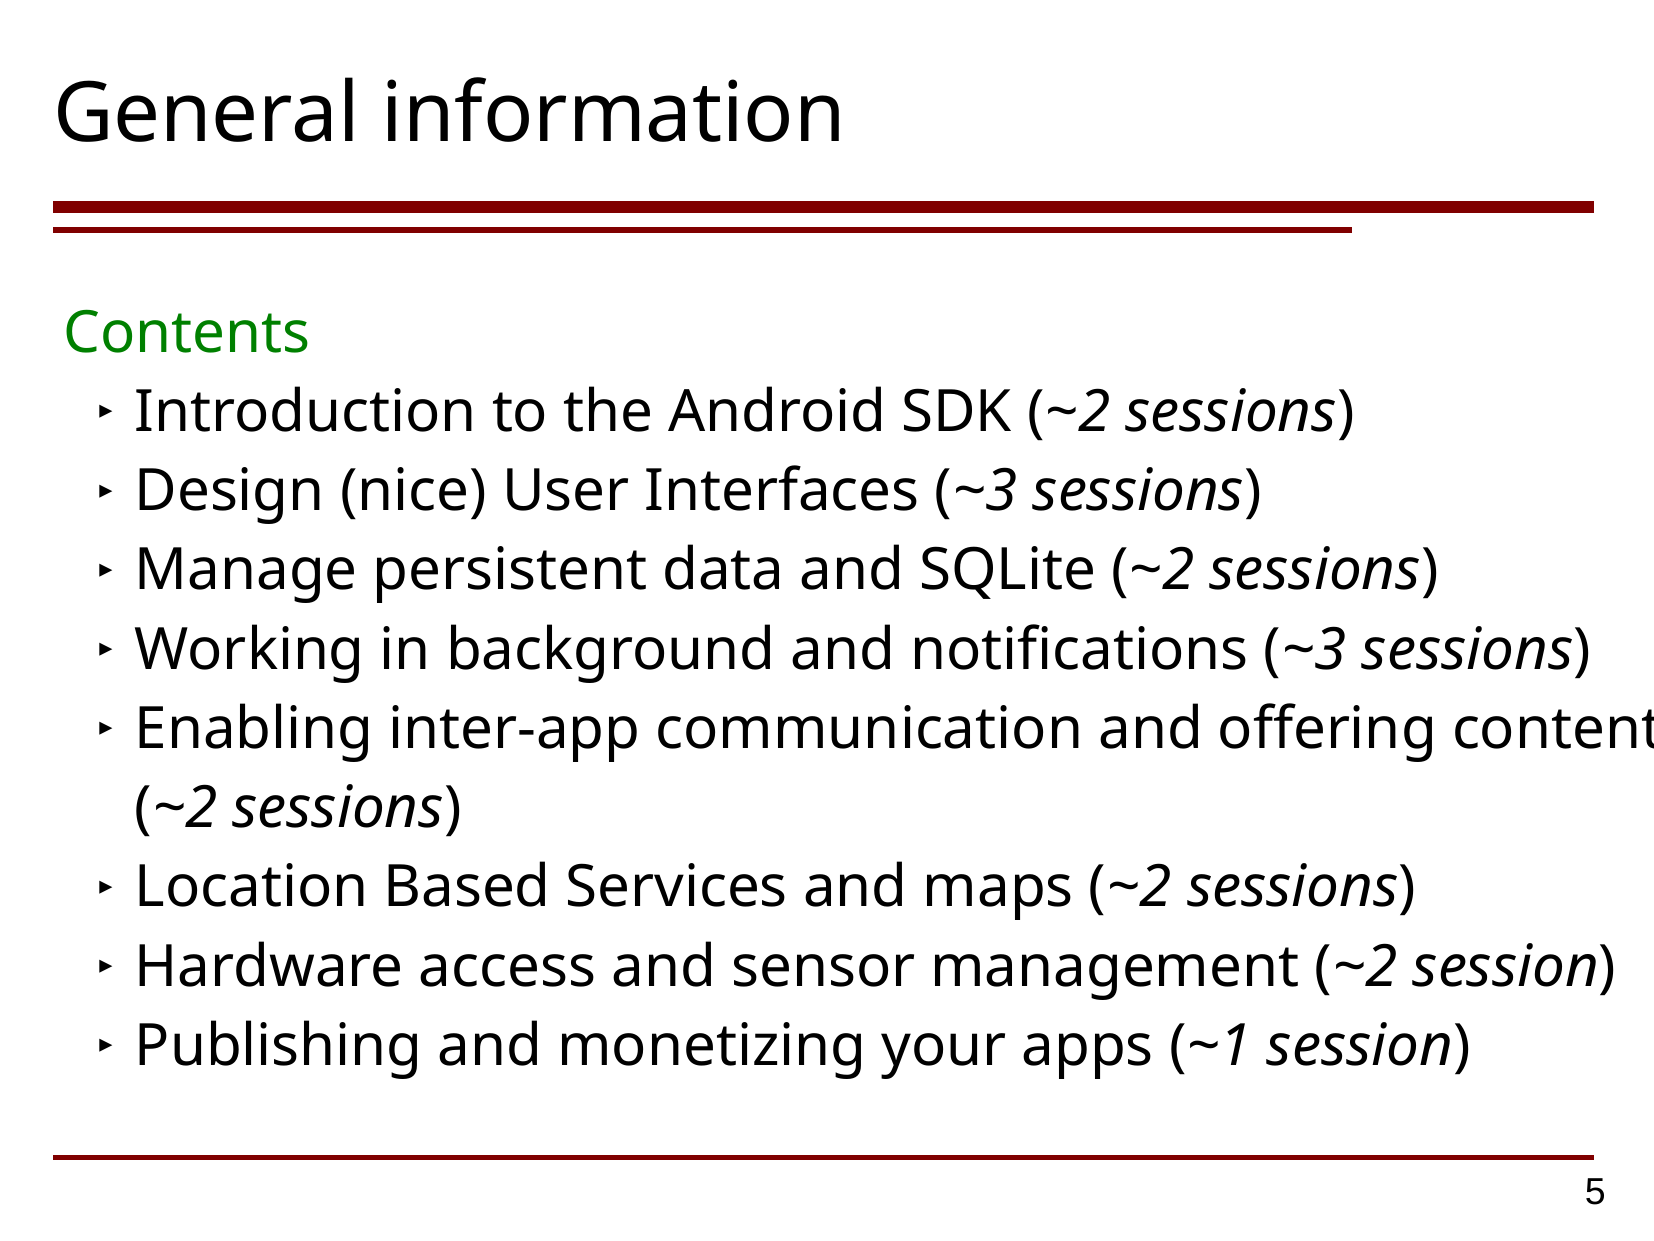

# General information
Contents
Introduction to the Android SDK (~2 sessions)
Design (nice) User Interfaces (~3 sessions)
Manage persistent data and SQLite (~2 sessions)
Working in background and notifications (~3 sessions)
Enabling inter-app communication and offering content
(~2 sessions)
Location Based Services and maps (~2 sessions)
Hardware access and sensor management (~2 session)
Publishing and monetizing your apps (~1 session)